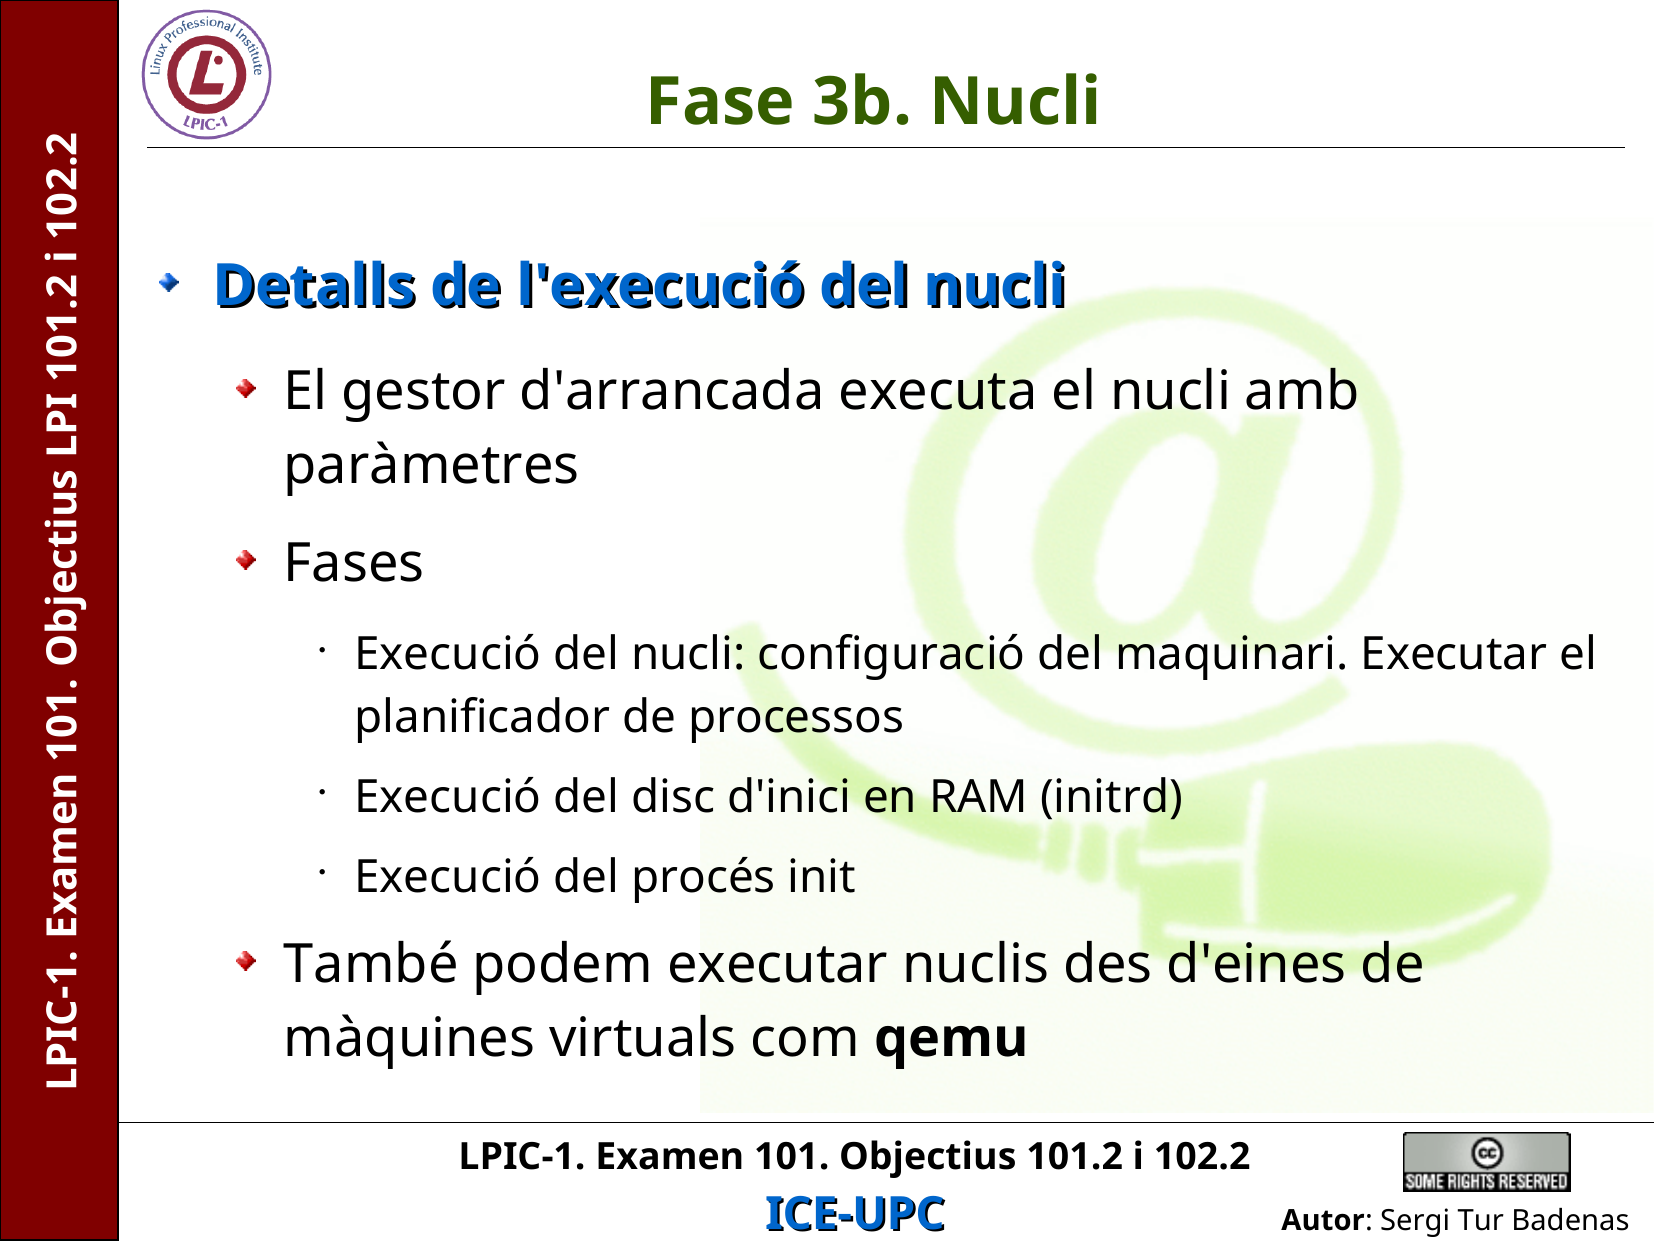

# Fase 3b. Nucli
Detalls de l'execució del nucli
El gestor d'arrancada executa el nucli amb paràmetres
Fases
Execució del nucli: configuració del maquinari. Executar el planificador de processos
Execució del disc d'inici en RAM (initrd)
Execució del procés init
També podem executar nuclis des d'eines de màquines virtuals com qemu